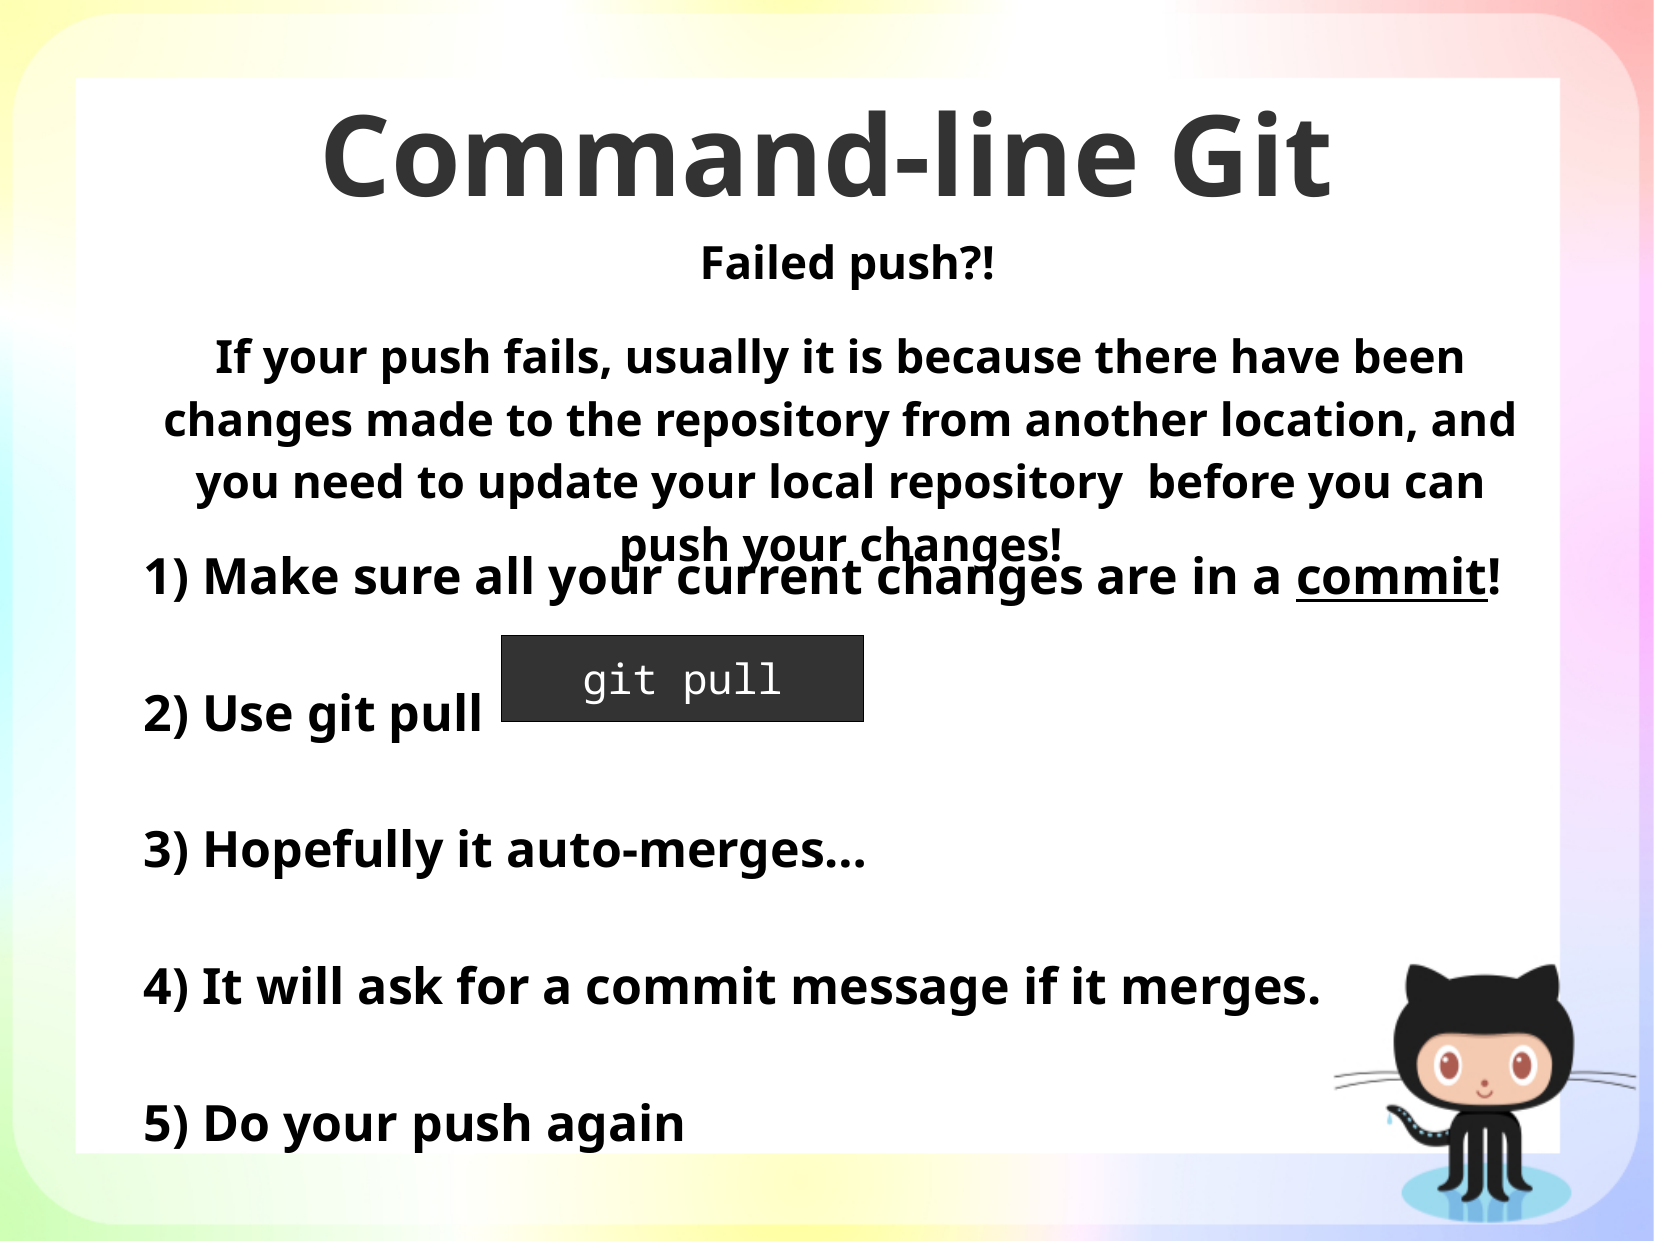

# Command-line Git
Failed push?!
If your push fails, usually it is because there have been changes made to the repository from another location, and you need to update your local repository before you can push your changes!
 Make sure all your current changes are in a commit!
 Use git pull
 Hopefully it auto-merges…
 It will ask for a commit message if it merges.
 Do your push again
git pull